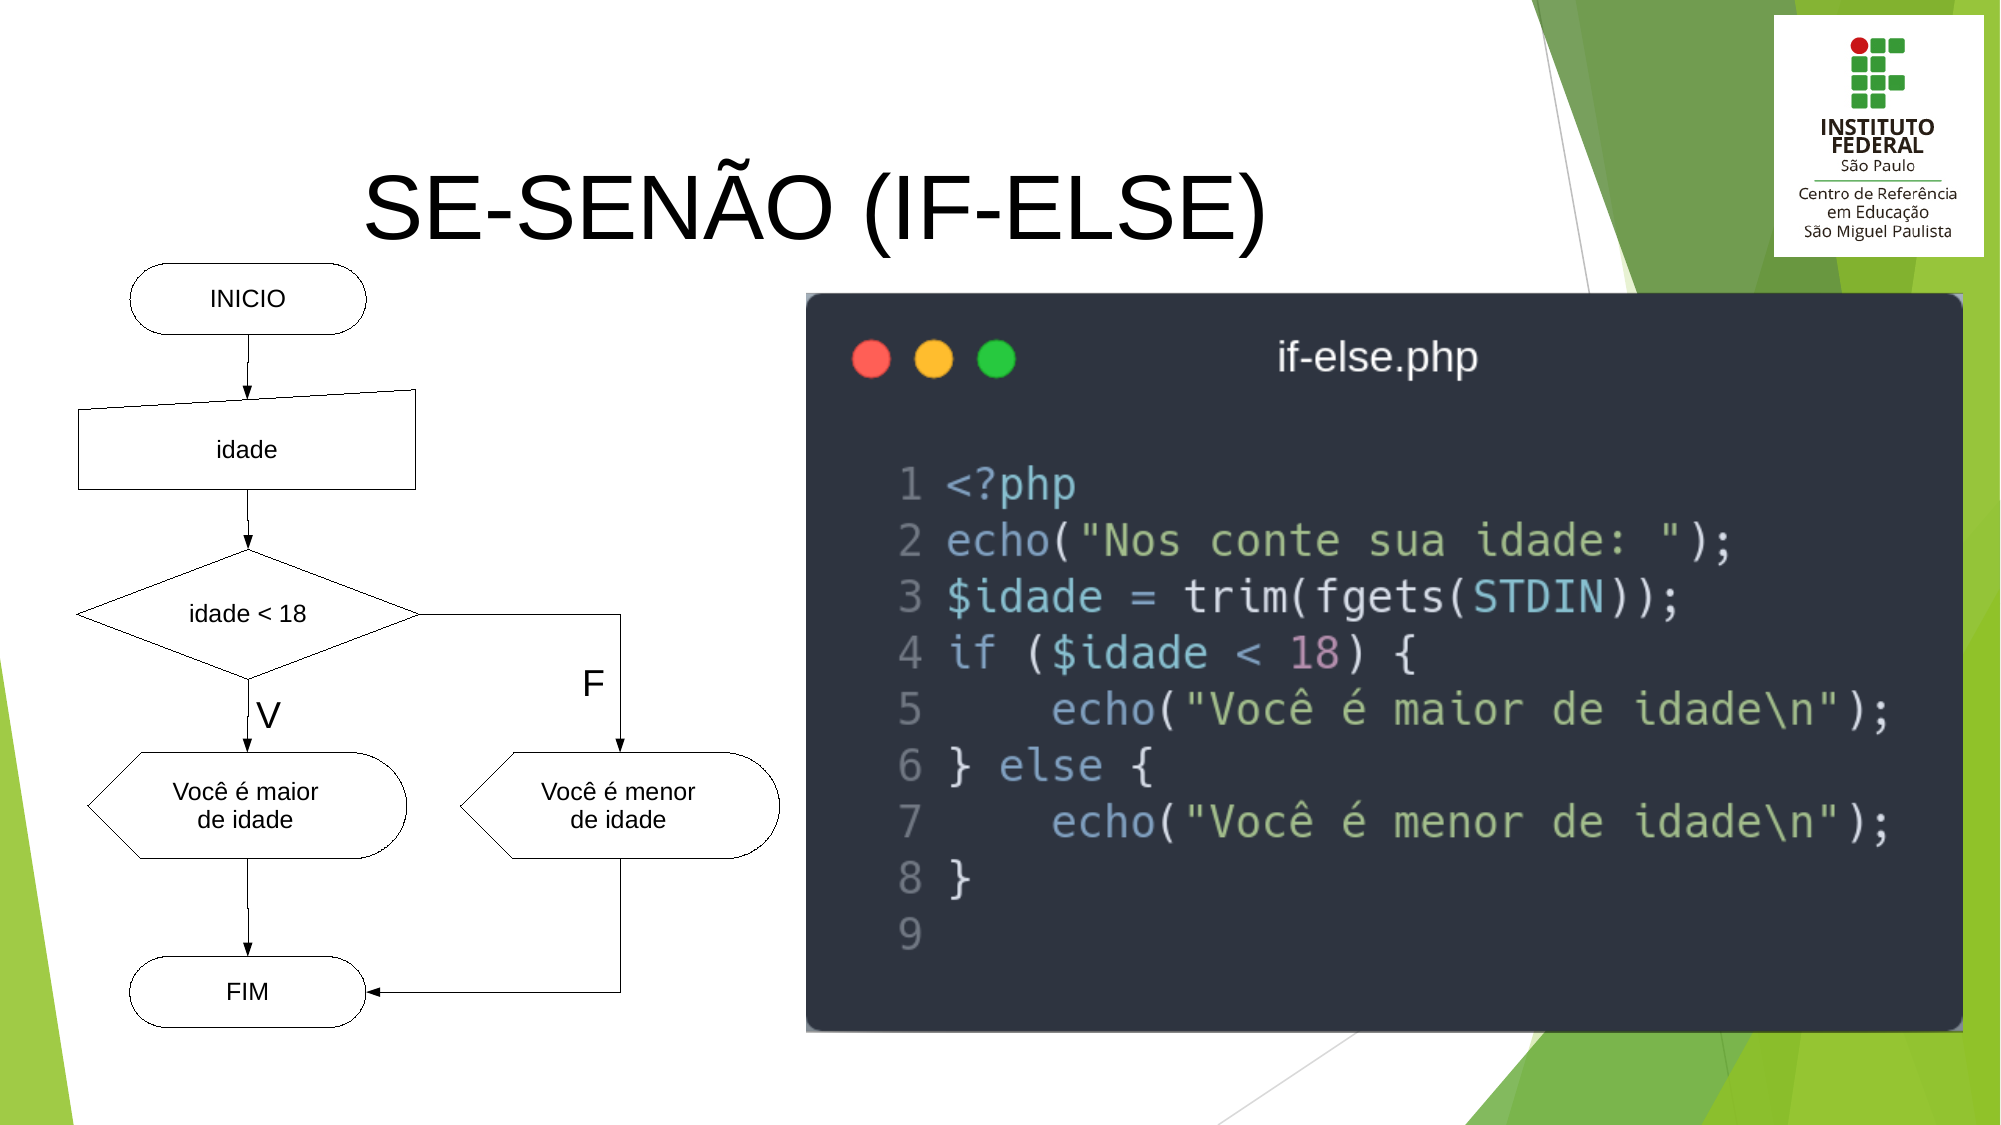

# SE-SENÃO (IF-ELSE)
INICIO
idade
idade < 18
Você é maior de idade
Você é menor de idade
FIM